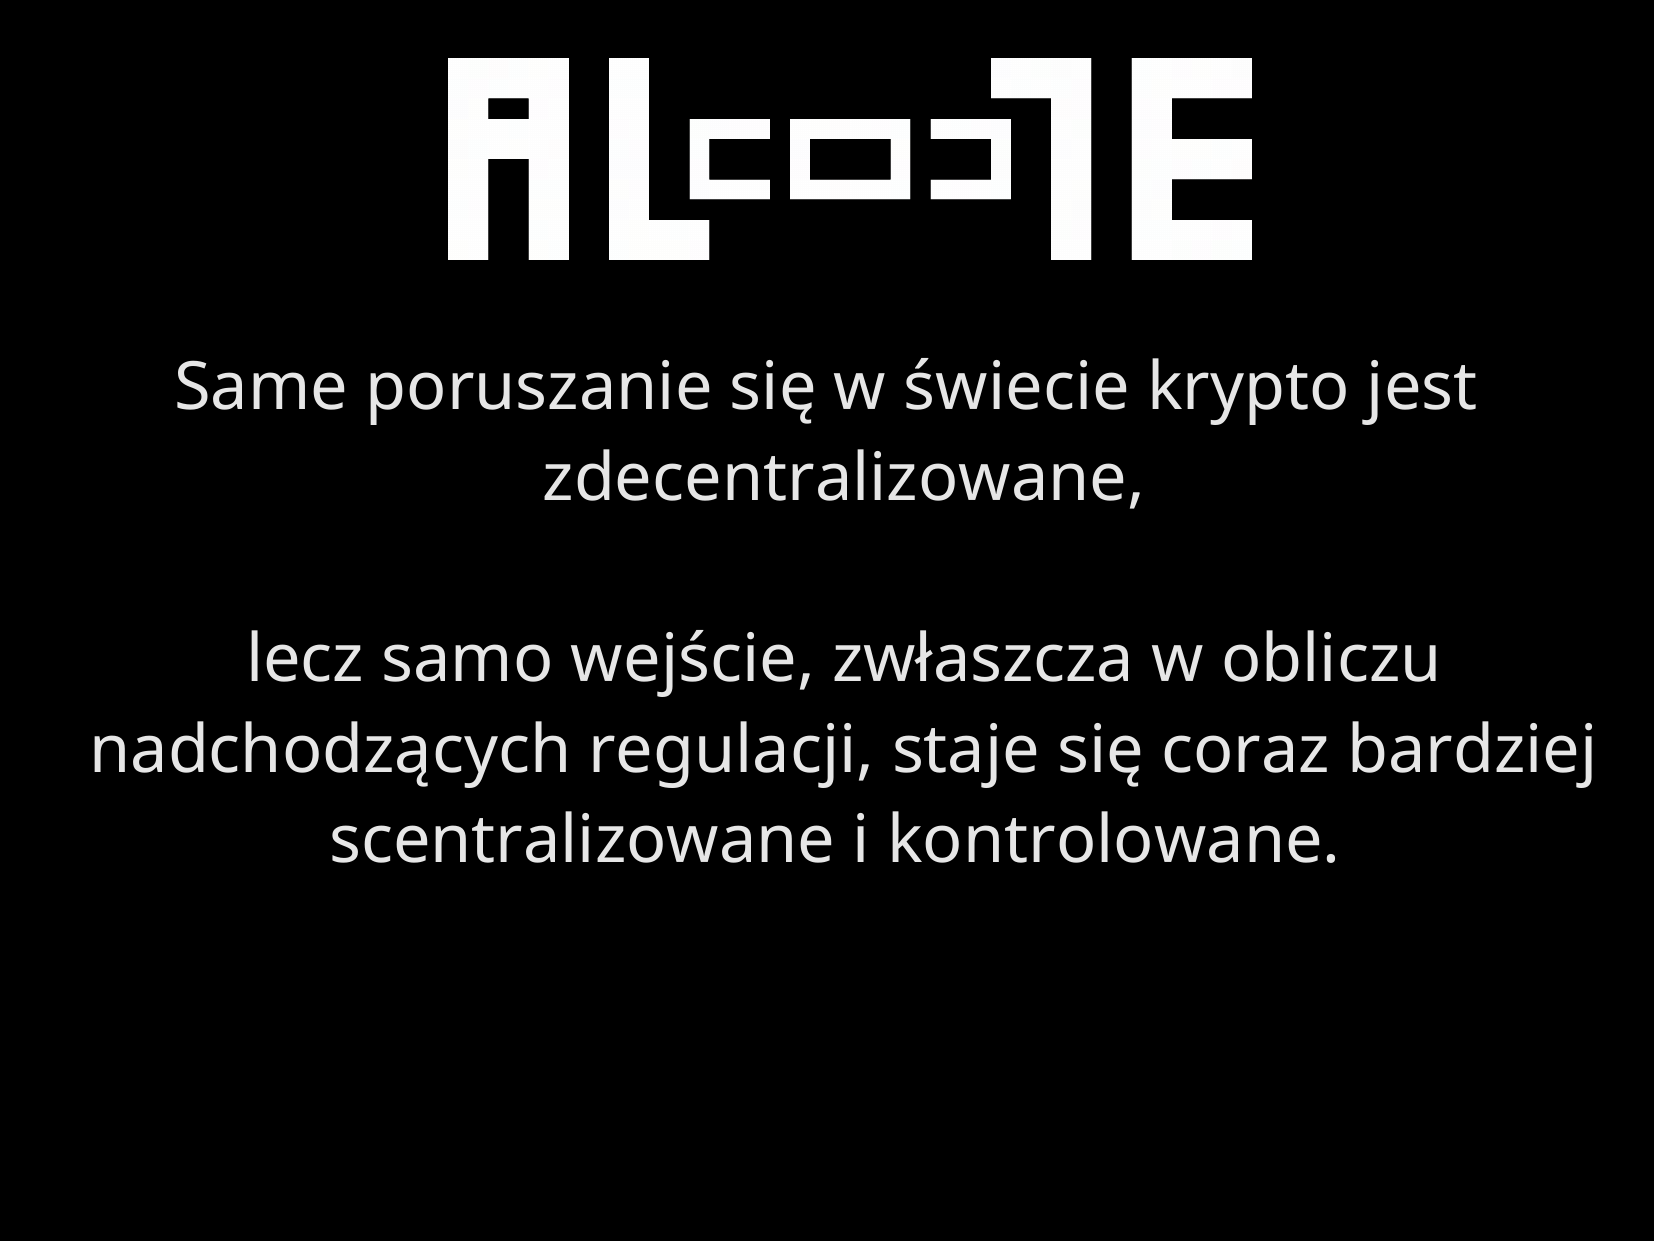

# Same poruszanie się w świecie krypto jest zdecentralizowane, lecz samo wejście, zwłaszcza w obliczu nadchodzących regulacji, staje się coraz bardziej scentralizowane i kontrolowane.